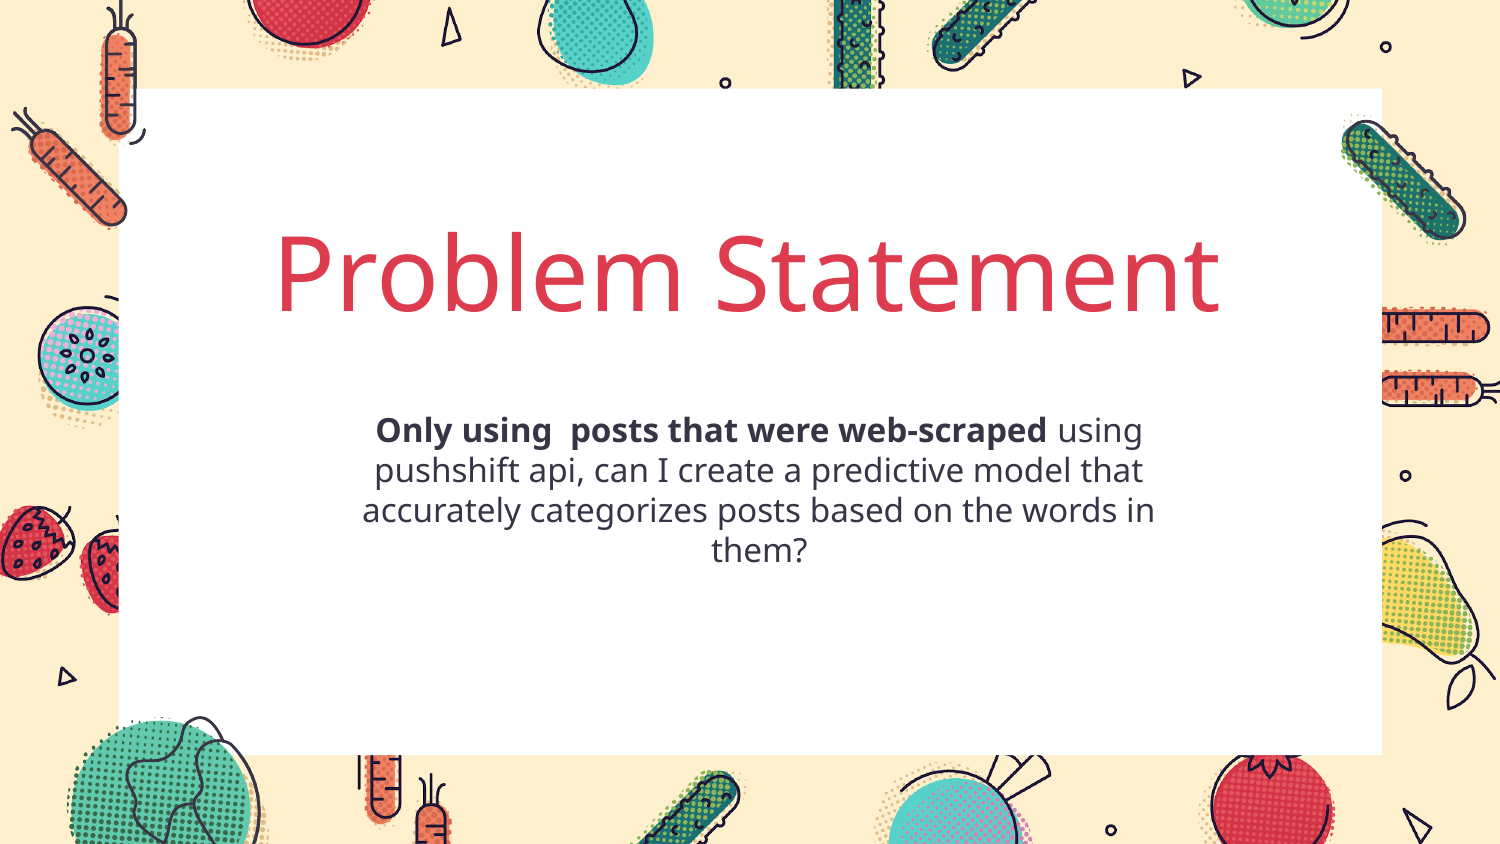

# Problem Statement
Only using posts that were web-scraped using pushshift api, can I create a predictive model that accurately categorizes posts based on the words in them?